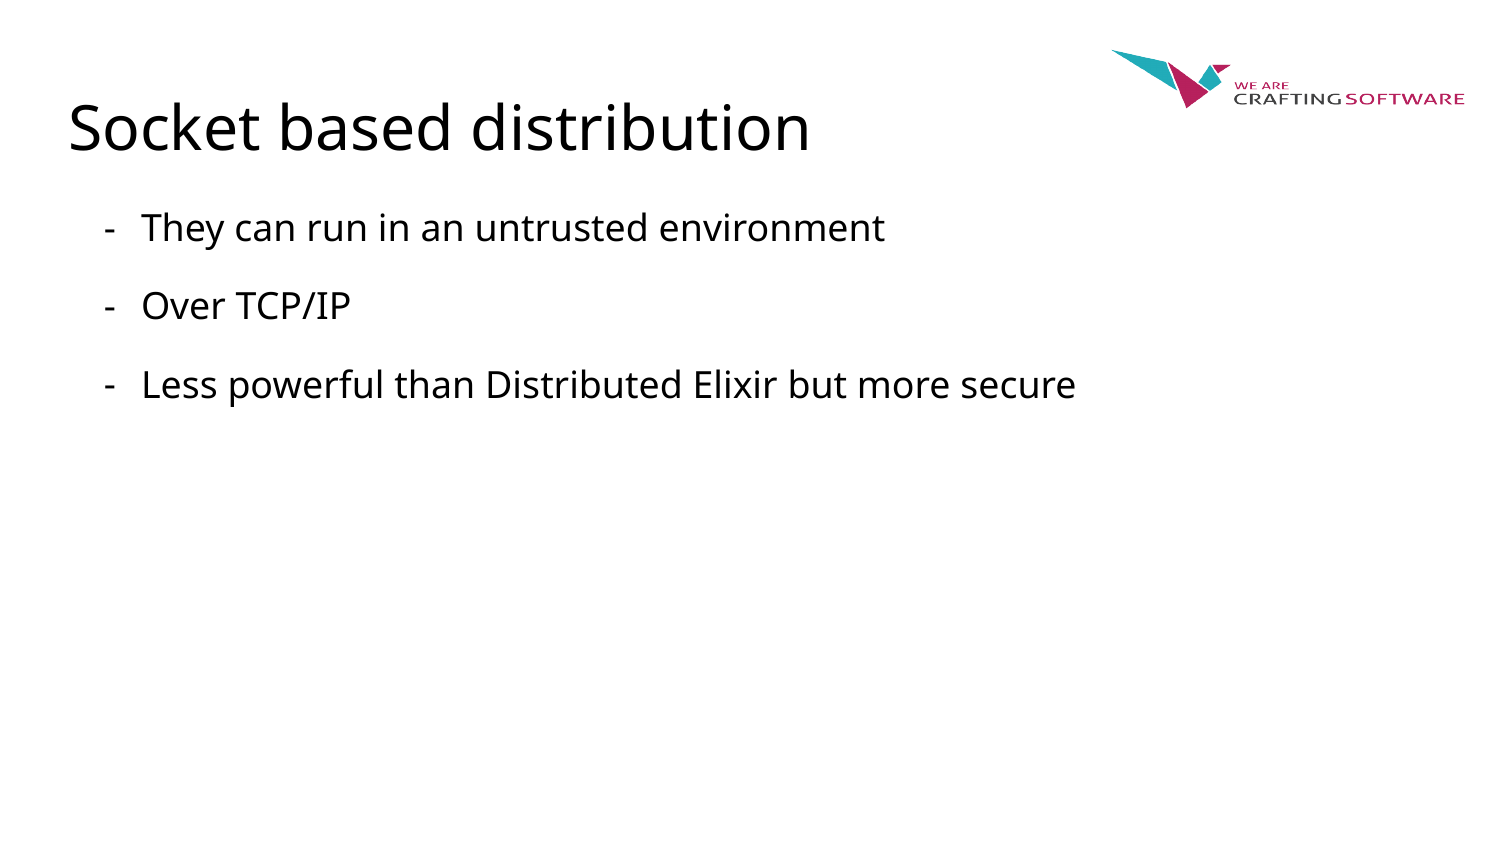

# Socket based distribution
They can run in an untrusted environment
Over TCP/IP
Less powerful than Distributed Elixir but more secure